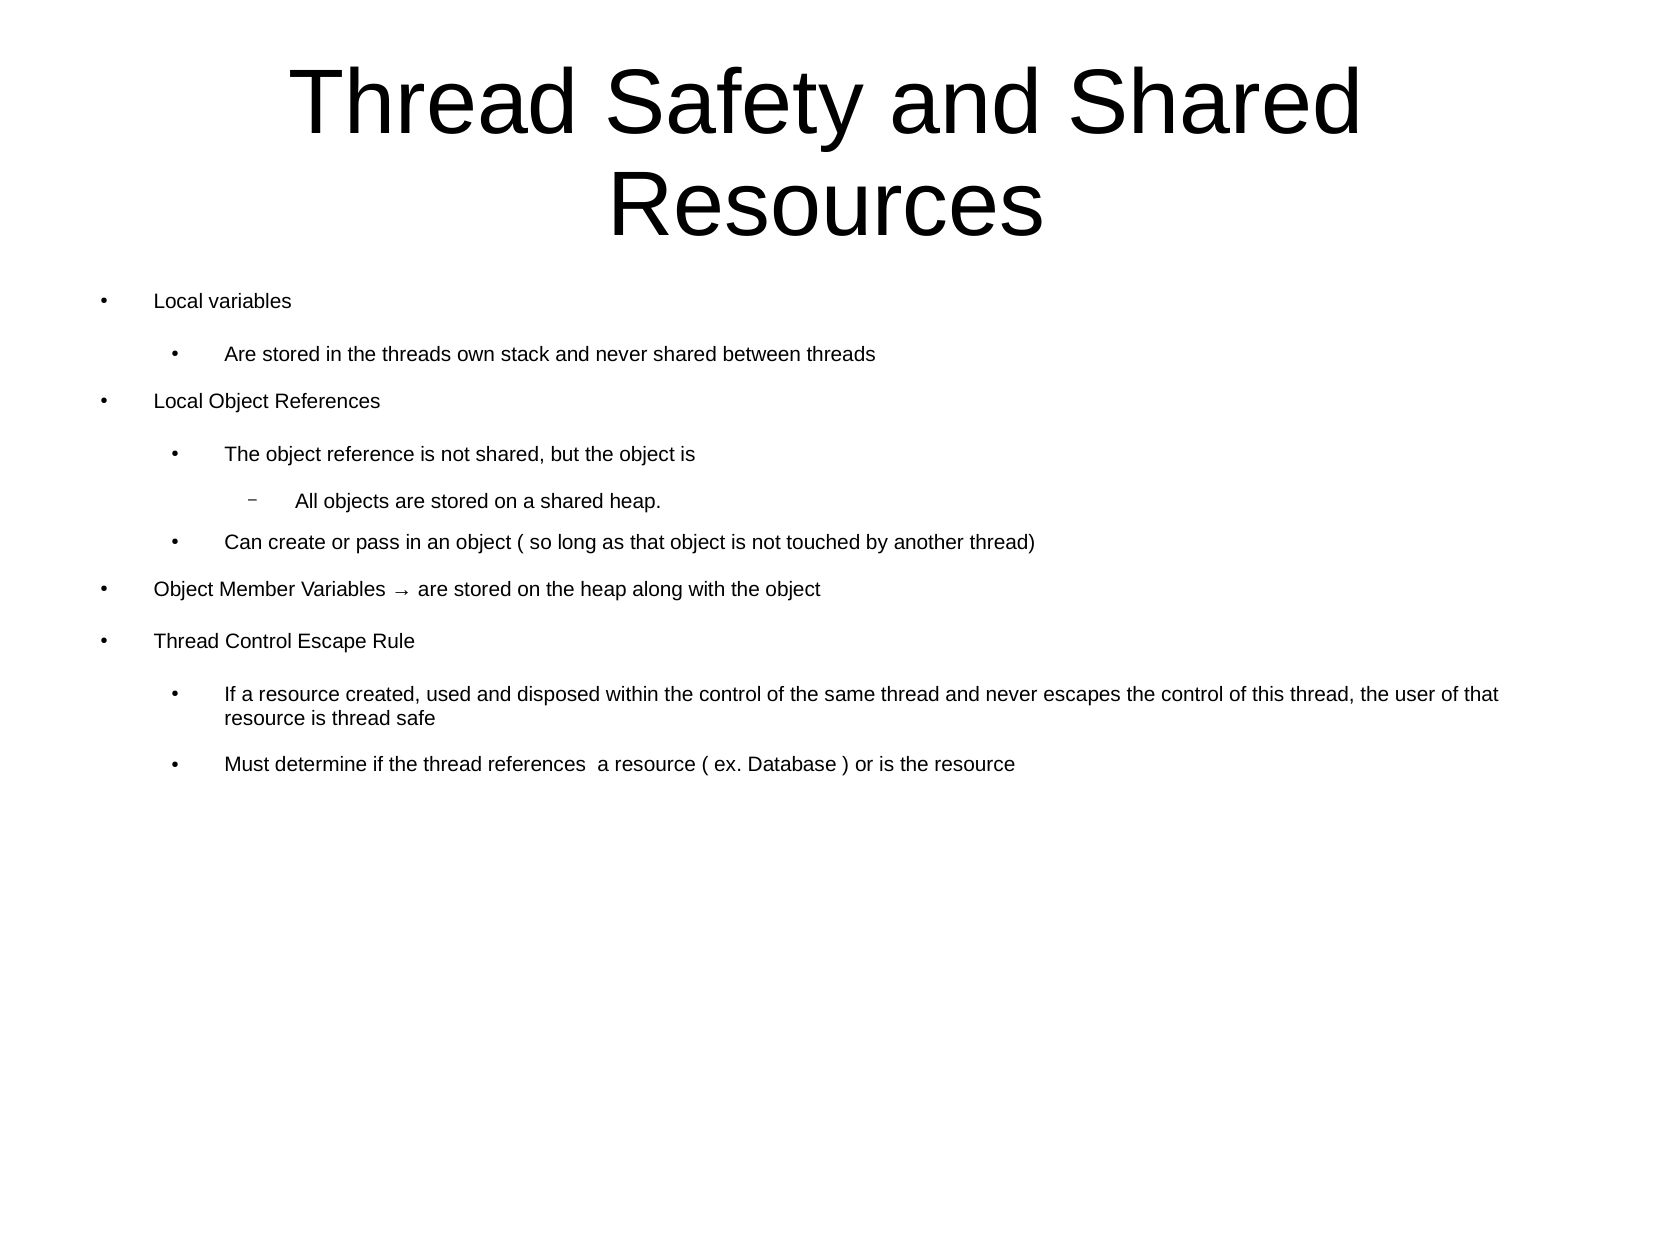

# Thread Safety and Shared Resources
Local variables
Are stored in the threads own stack and never shared between threads
Local Object References
The object reference is not shared, but the object is
All objects are stored on a shared heap.
Can create or pass in an object ( so long as that object is not touched by another thread)
Object Member Variables → are stored on the heap along with the object
Thread Control Escape Rule
If a resource created, used and disposed within the control of the same thread and never escapes the control of this thread, the user of that resource is thread safe
Must determine if the thread references a resource ( ex. Database ) or is the resource